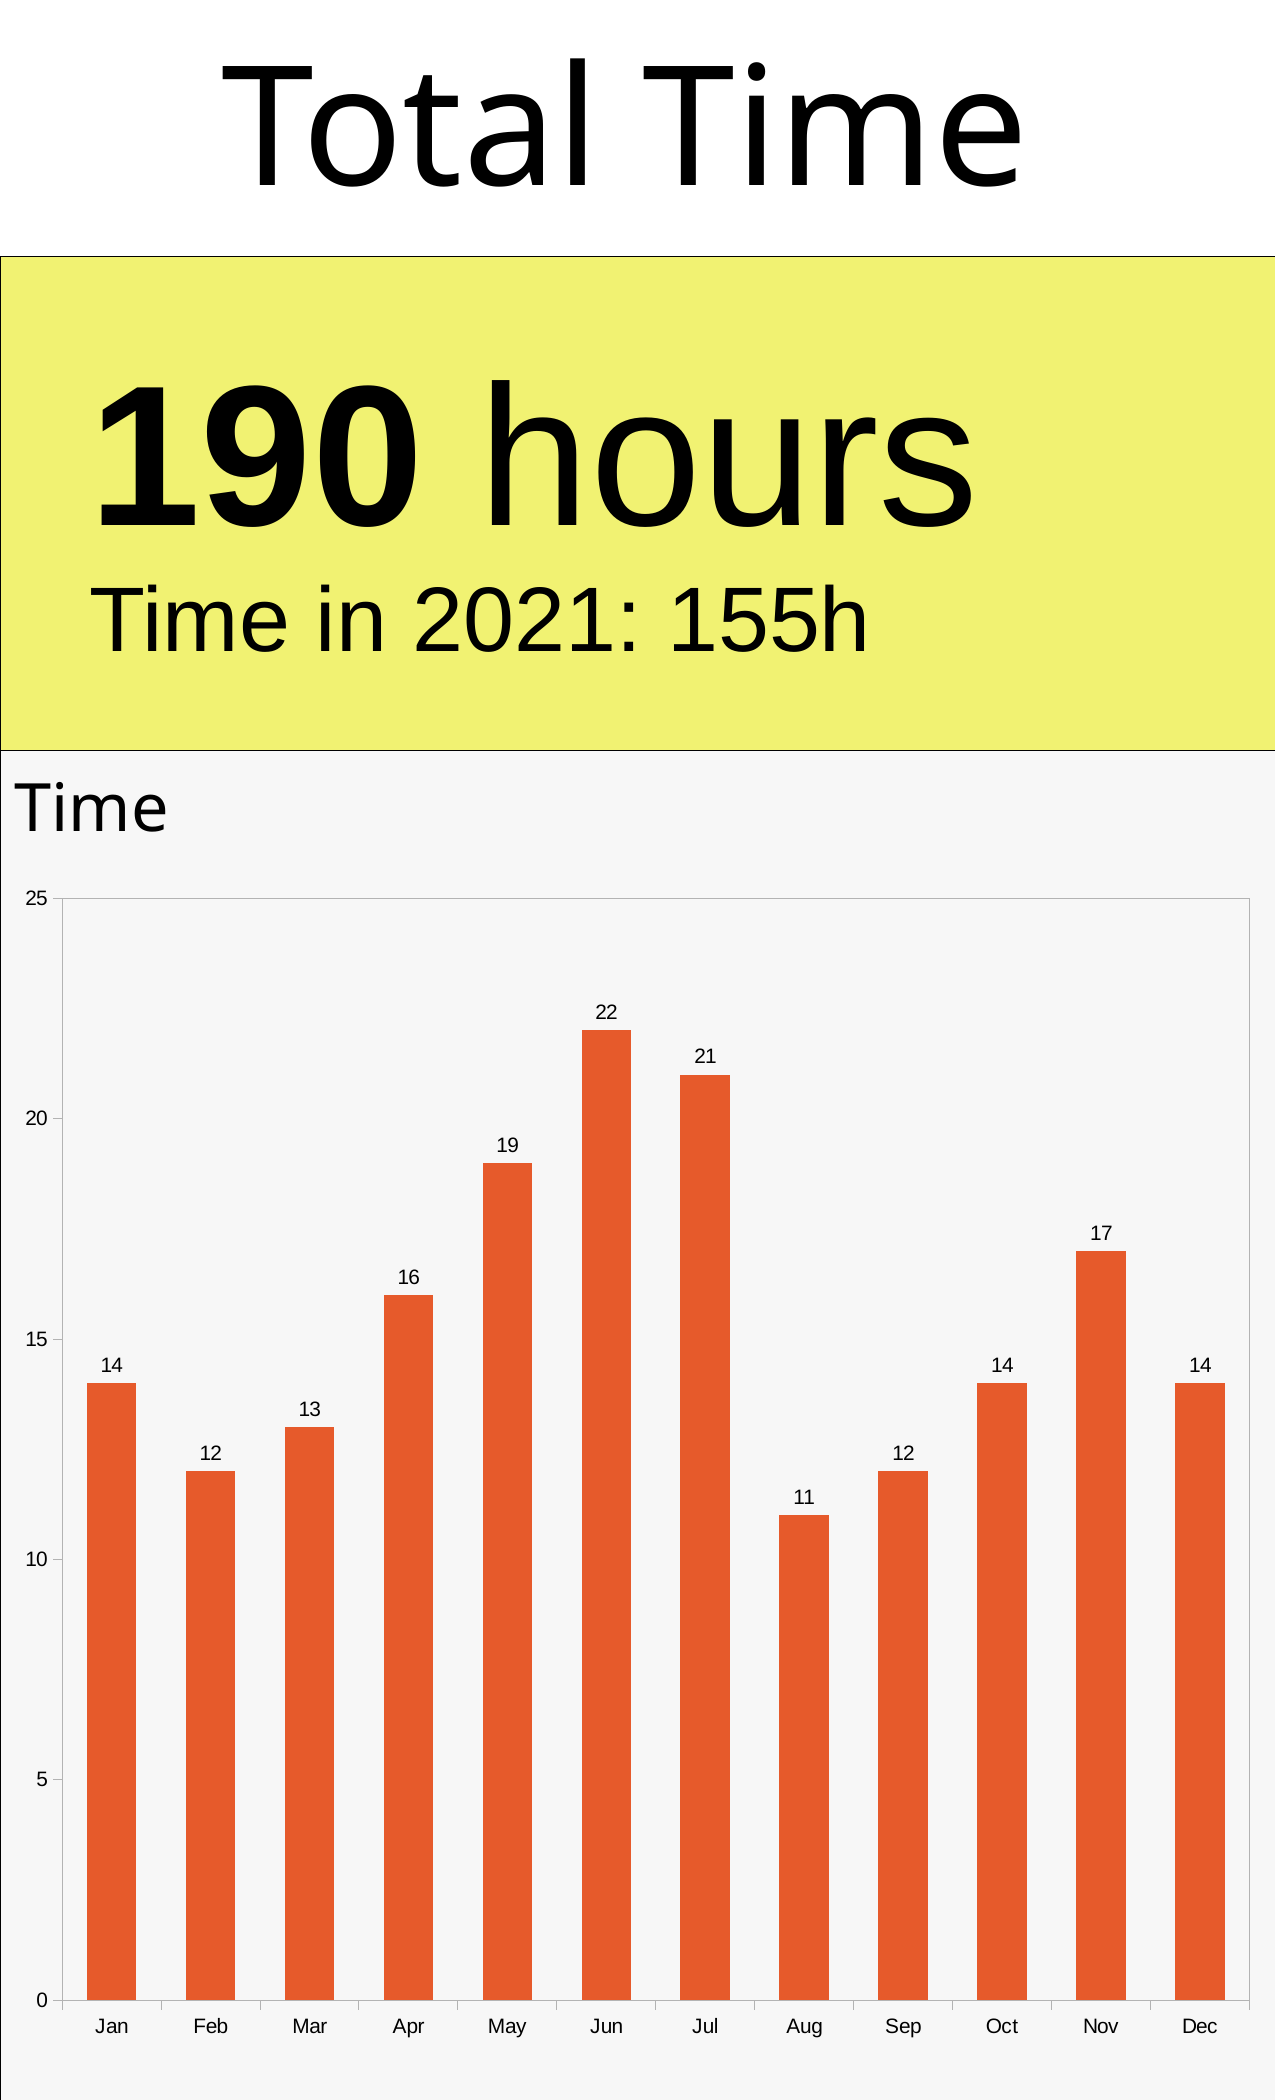

Total Time
190 hours
Time in 2021: 155h
Time
### Chart
| Category | Column 1 |
|---|---|
| Jan | 14.0 |
| Feb | 12.0 |
| Mar | 13.0 |
| Apr | 16.0 |
| May | 19.0 |
| Jun | 22.0 |
| Jul | 21.0 |
| Aug | 11.0 |
| Sep | 12.0 |
| Oct | 14.0 |
| Nov | 17.0 |
| Dec | 14.0 |